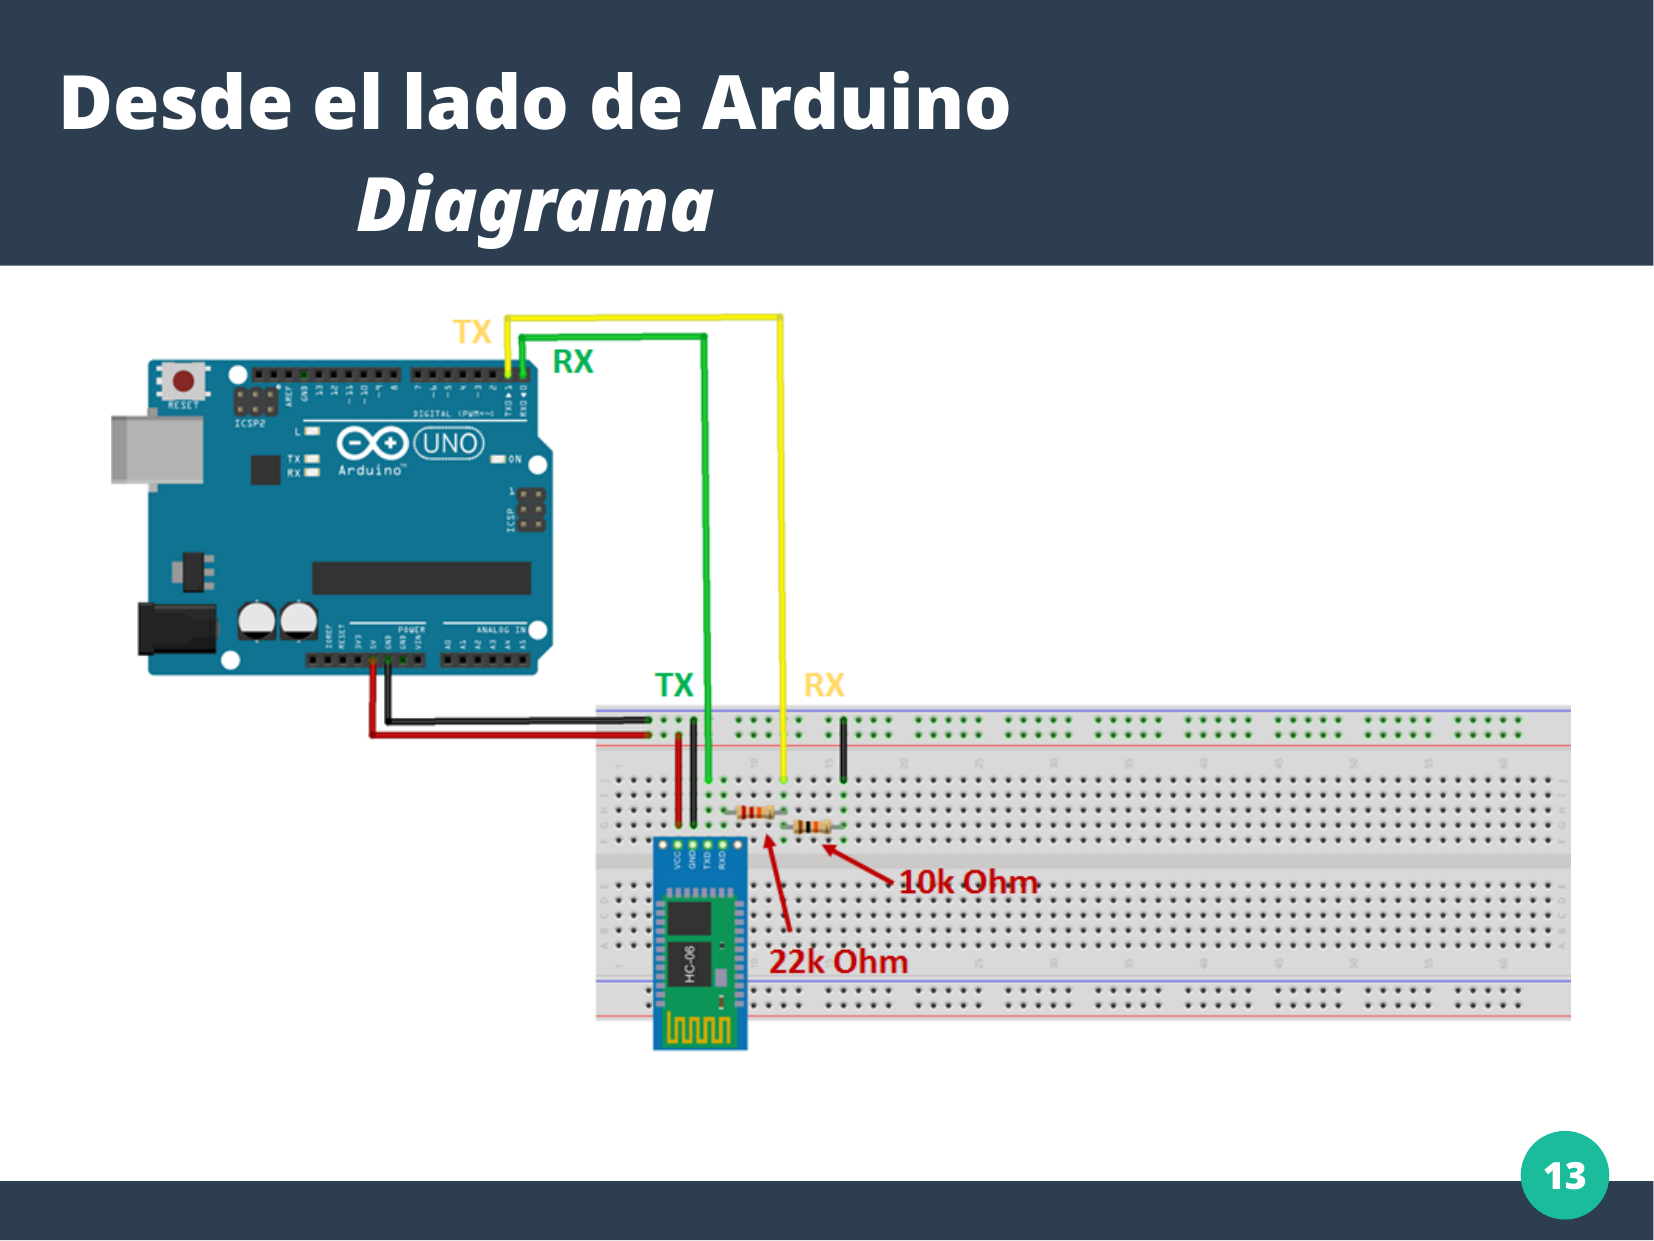

# Desde el lado de Arduino Diagrama
13